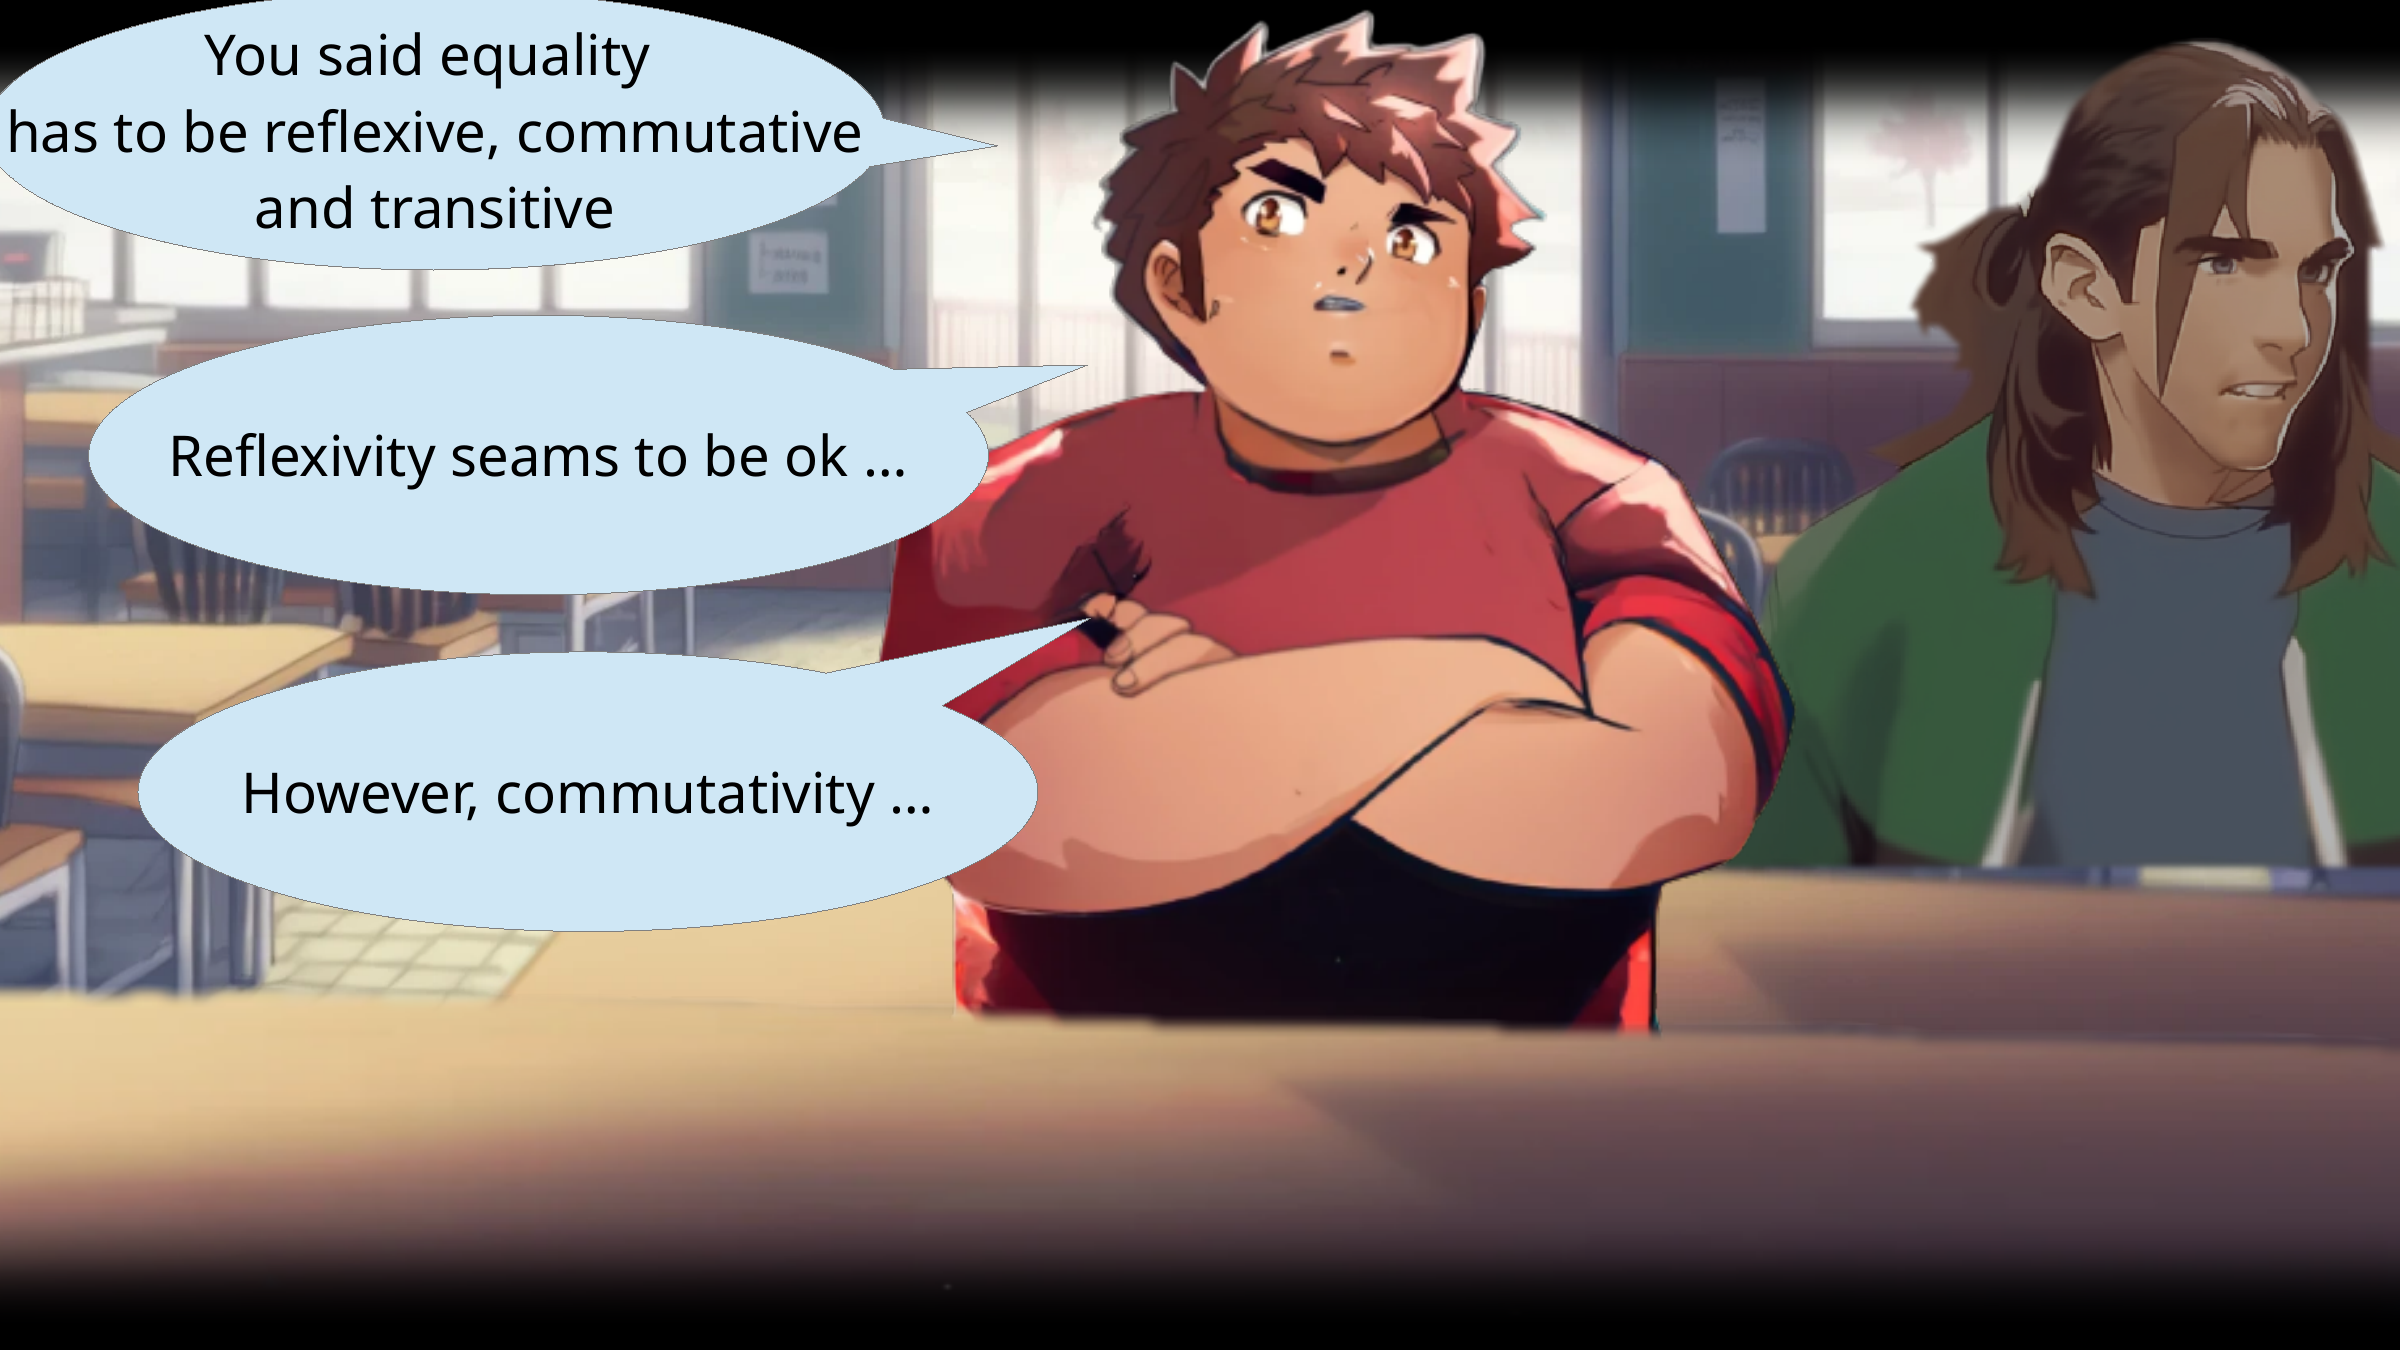

You said equality
has to be reflexive, commutative
and transitive
Reflexivity seams to be ok …
However, commutativity …